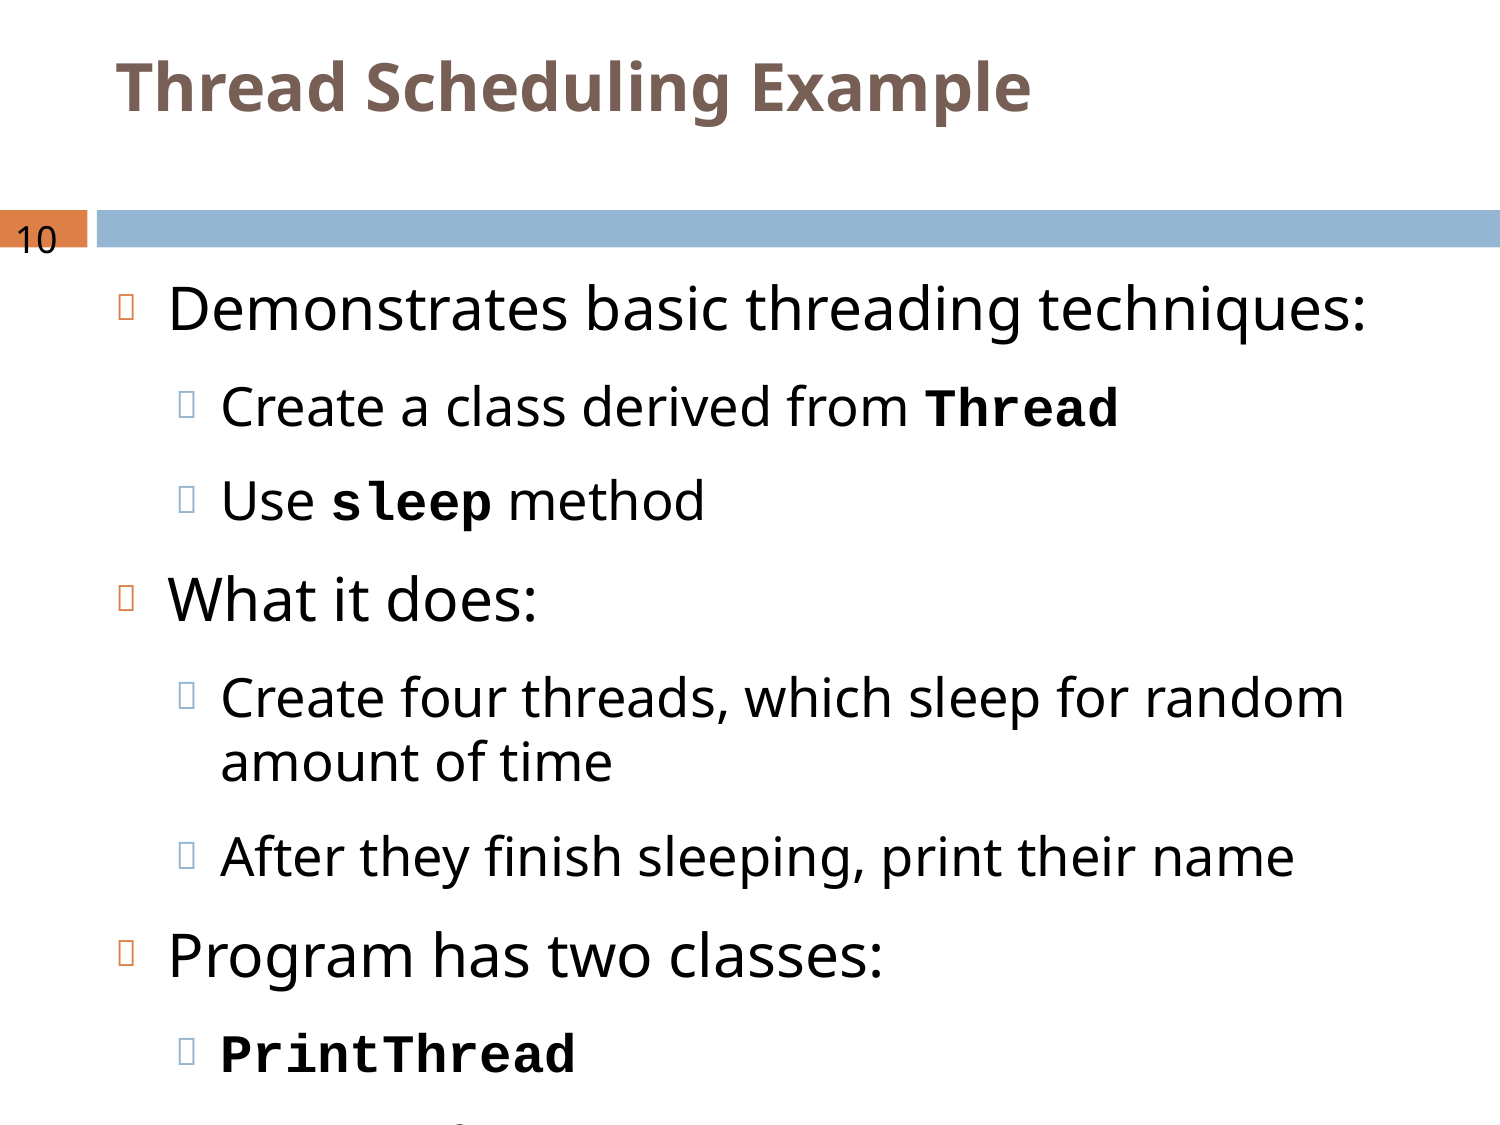

# Thread Scheduling Example
Demonstrates basic threading techniques:
Create a class derived from Thread
Use sleep method
What it does:
Create four threads, which sleep for random amount of time
After they finish sleeping, print their name
Program has two classes:
PrintThread
Derives from Thread
Instance variable sleepTime
ThreadTester
Creates four PrintThread objects